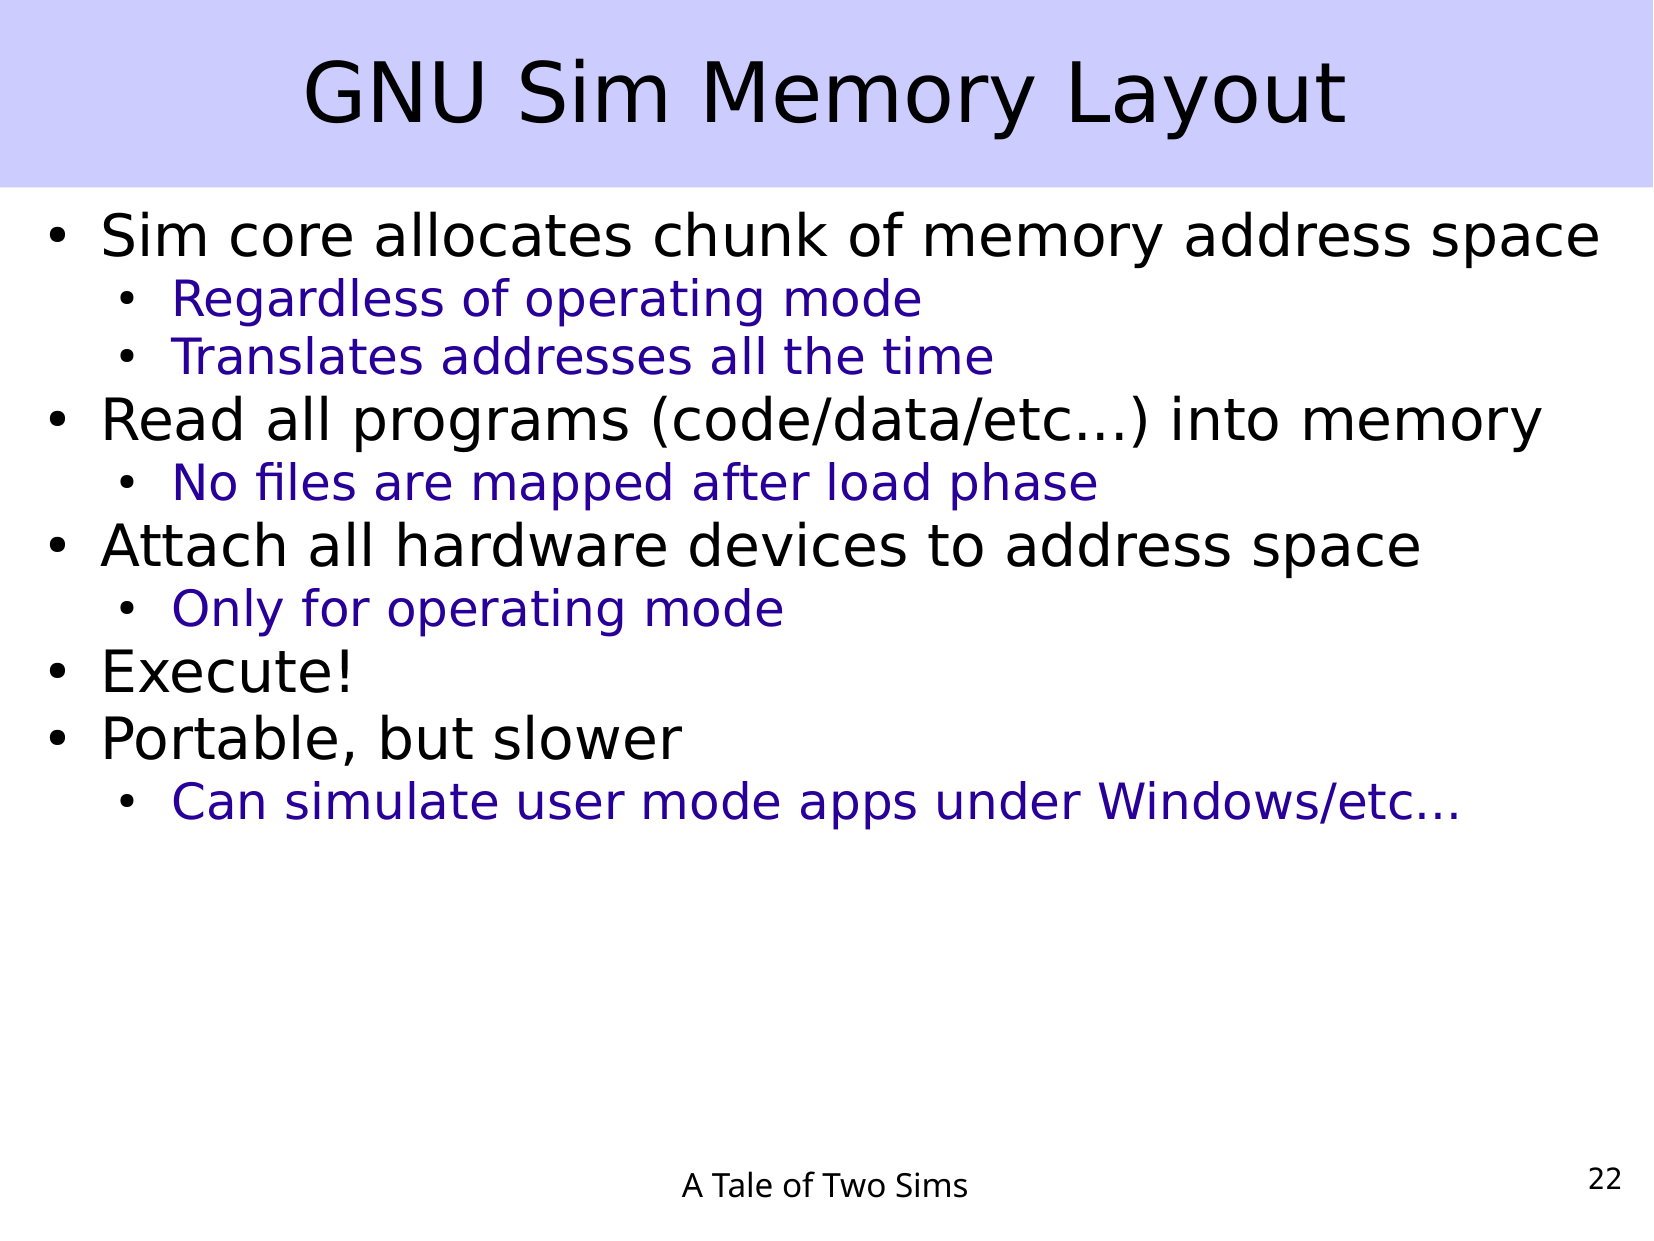

# GNU Sim Memory Layout
Sim core allocates chunk of memory address space
Regardless of operating mode
Translates addresses all the time
Read all programs (code/data/etc...) into memory
No files are mapped after load phase
Attach all hardware devices to address space
Only for operating mode
Execute!
Portable, but slower
Can simulate user mode apps under Windows/etc...
22